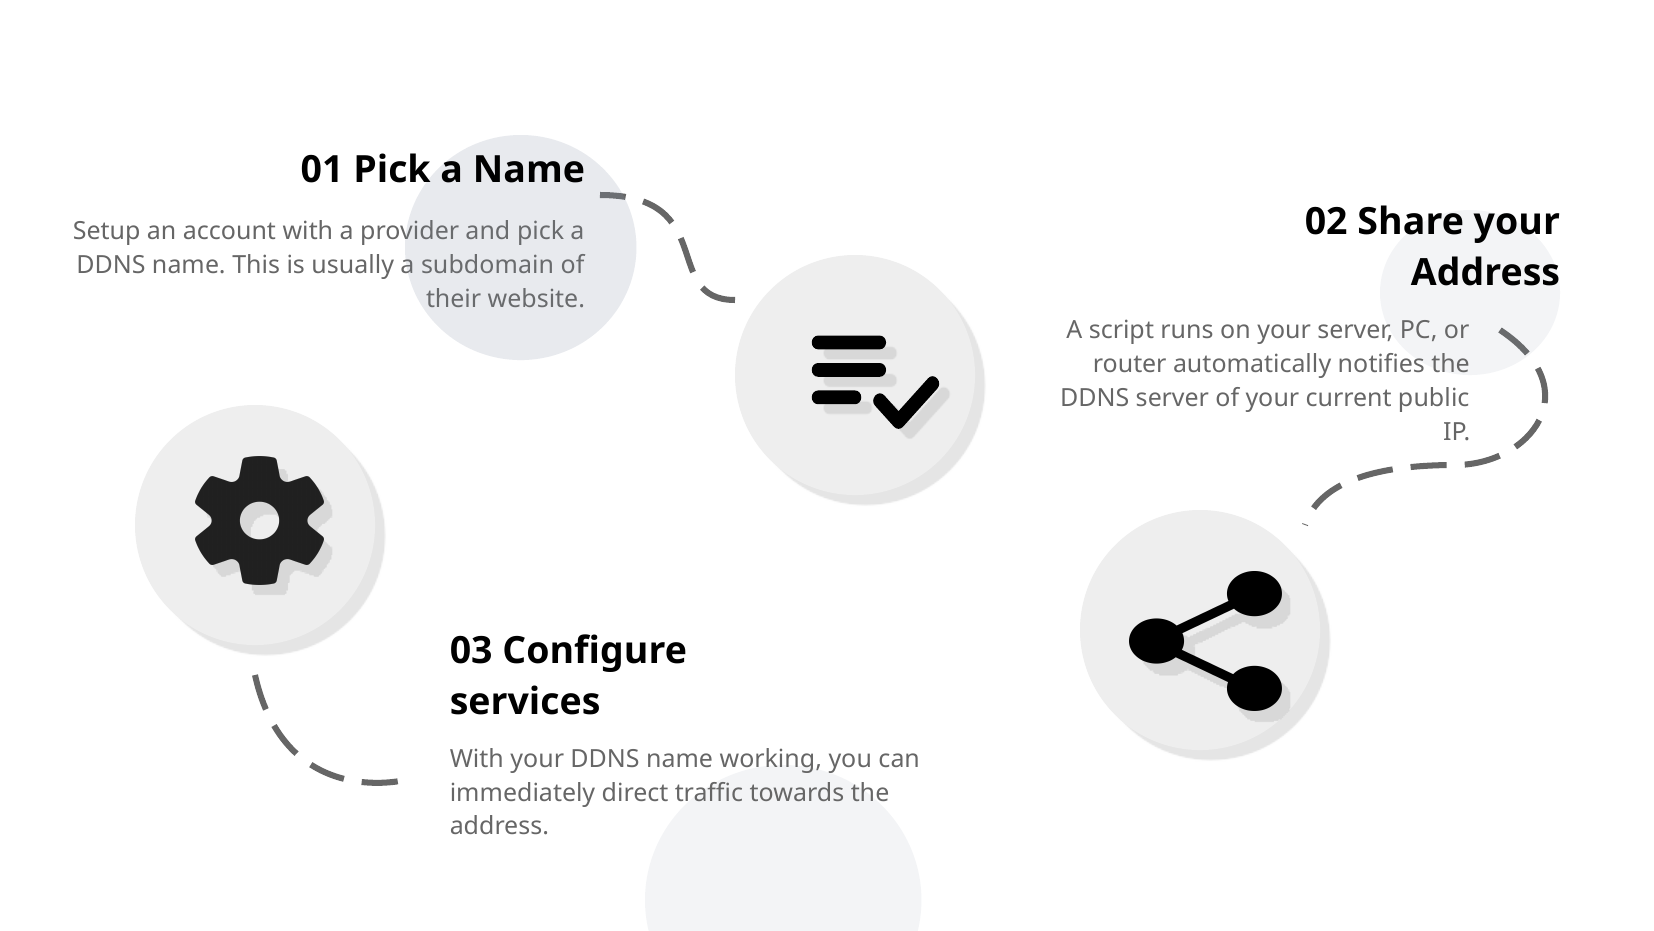

01 Pick a Name
02 Share your Address
Setup an account with a provider and pick a DDNS name. This is usually a subdomain of their website.
A script runs on your server, PC, or router automatically notifies the DDNS server of your current public IP.
03 Configure services
With your DDNS name working, you can immediately direct traffic towards the address.